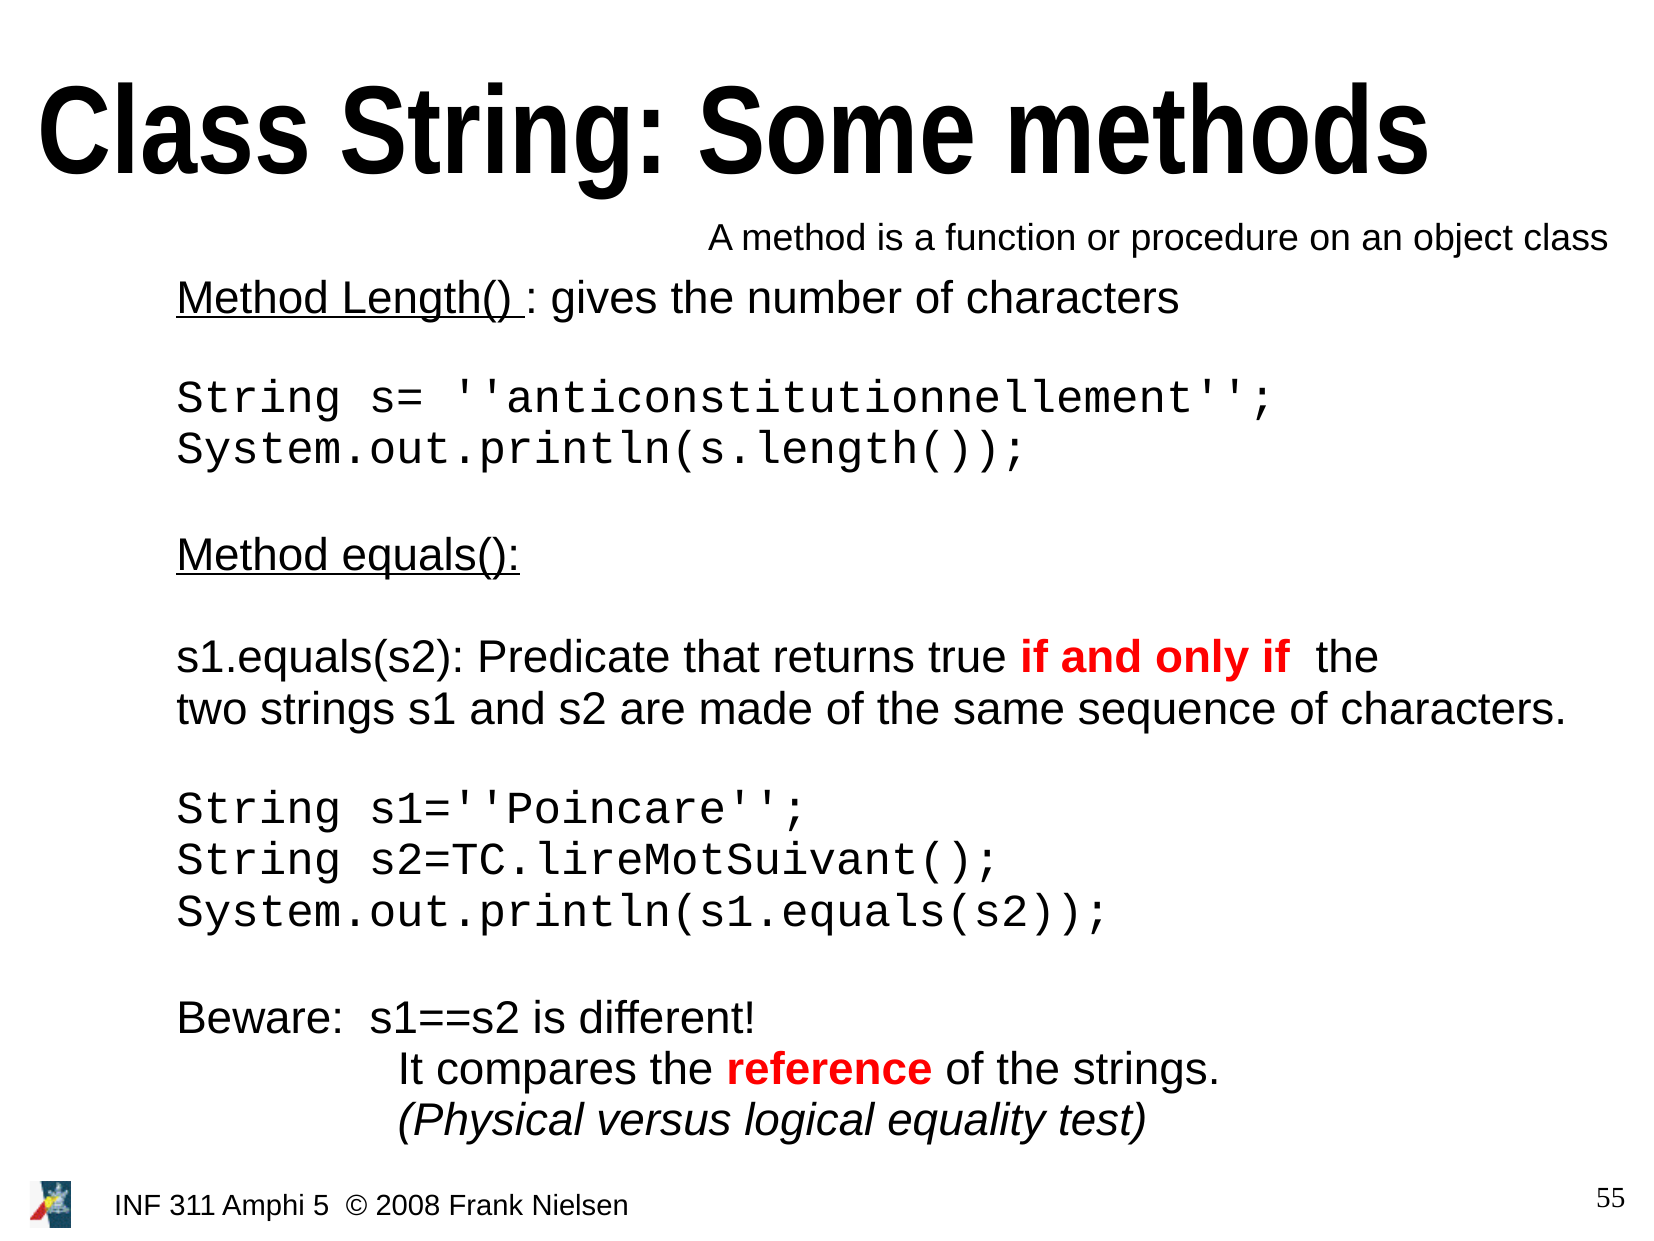

Class String: Some methods
A method is a function or procedure on an object class
Method Length() : gives the number of characters
String s= ''anticonstitutionnellement'';
System.out.println(s.length());
Method equals():
s1.equals(s2): Predicate that returns true if and only if the
two strings s1 and s2 are made of the same sequence of characters.
String s1=''Poincare'';
String s2=TC.lireMotSuivant();
System.out.println(s1.equals(s2));
Beware: s1==s2 is different!
			It compares the reference of the strings.
			(Physical versus logical equality test)